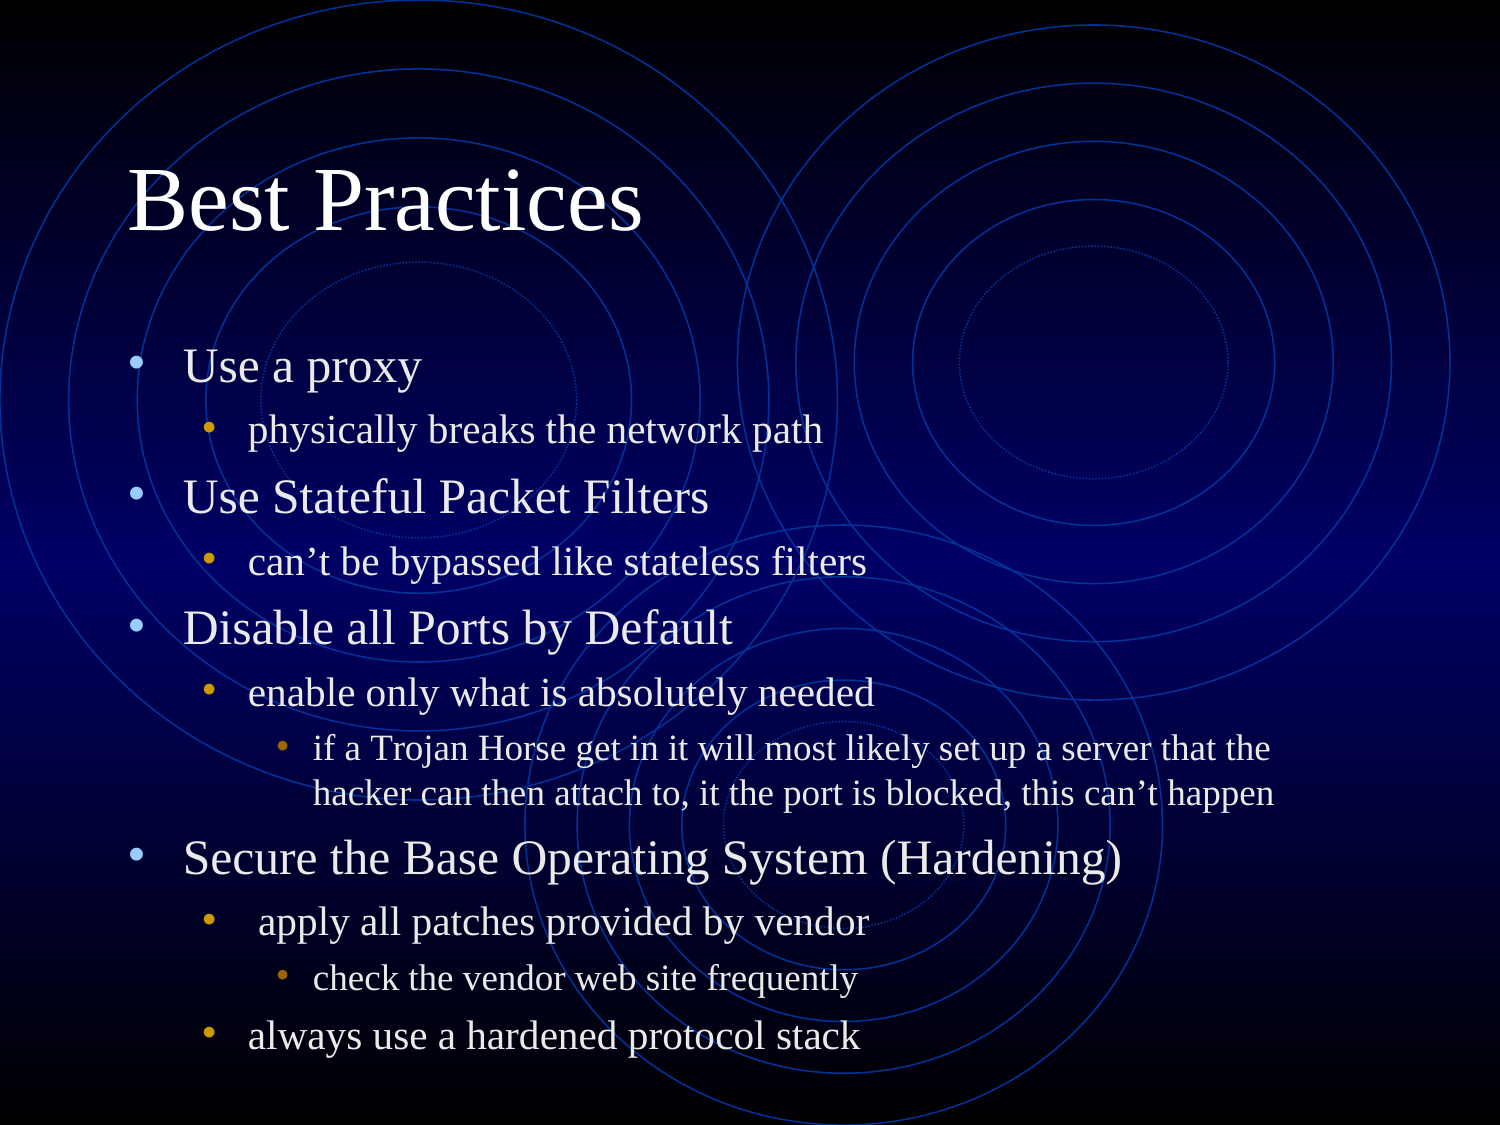

# Best Practices
Use a proxy
physically breaks the network path
Use Stateful Packet Filters
can’t be bypassed like stateless filters
Disable all Ports by Default
enable only what is absolutely needed
if a Trojan Horse get in it will most likely set up a server that the hacker can then attach to, it the port is blocked, this can’t happen
Secure the Base Operating System (Hardening)
 apply all patches provided by vendor
check the vendor web site frequently
always use a hardened protocol stack